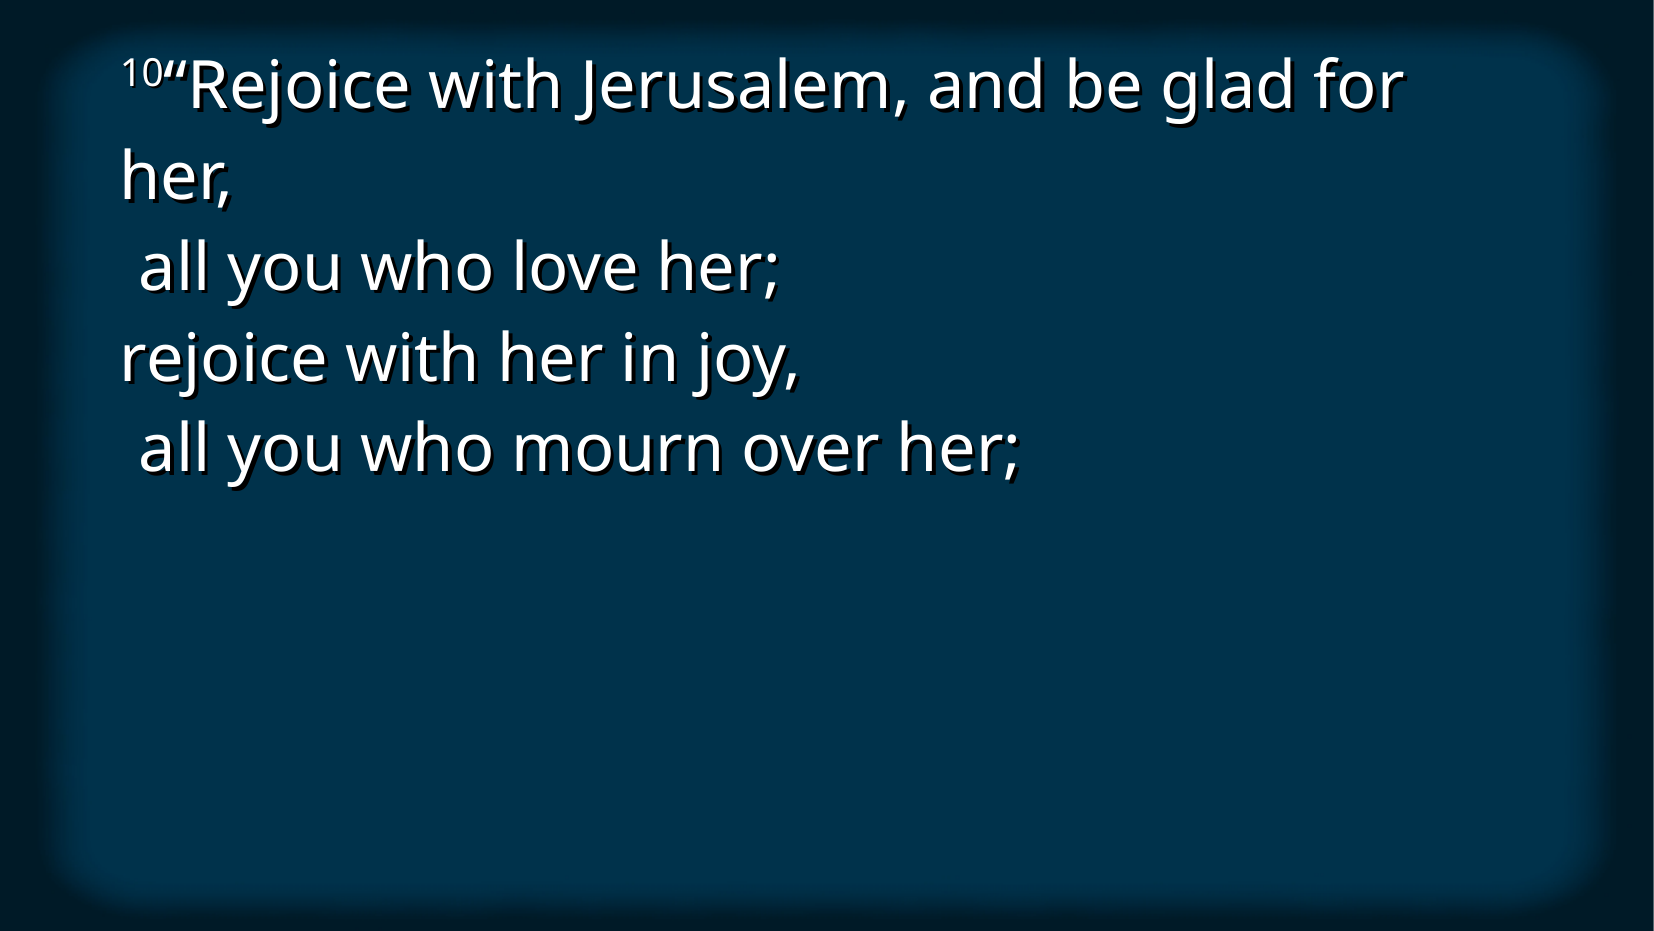

10“Rejoice with Jerusalem, and be glad for her,
all you who love her;
rejoice with her in joy,
all you who mourn over her;